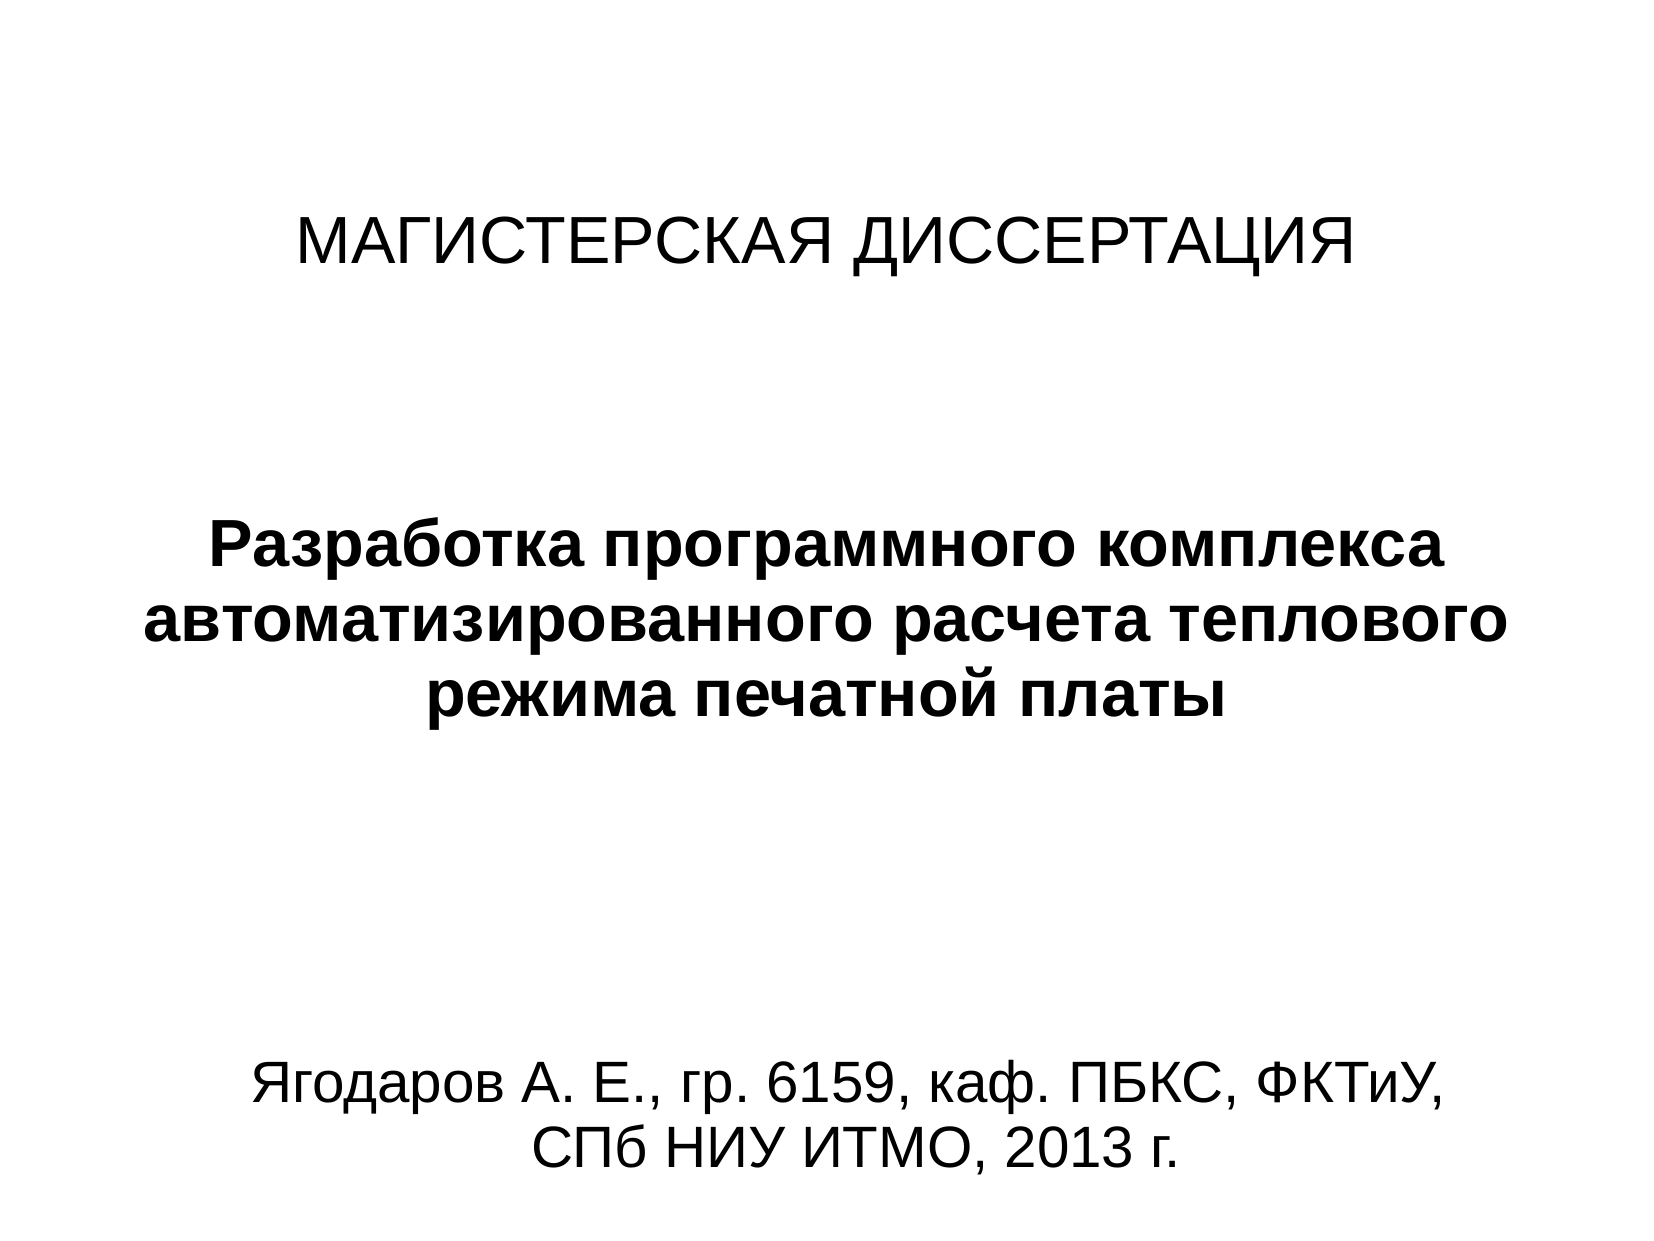

МАГИСТЕРСКАЯ ДИССЕРТАЦИЯ
Разработка программного комплекса автоматизированного расчета теплового режима печатной платы
# Ягодаров А. Е., гр. 6159, каф. ПБКС, ФКТиУ, СПб НИУ ИТМО, 2013 г.